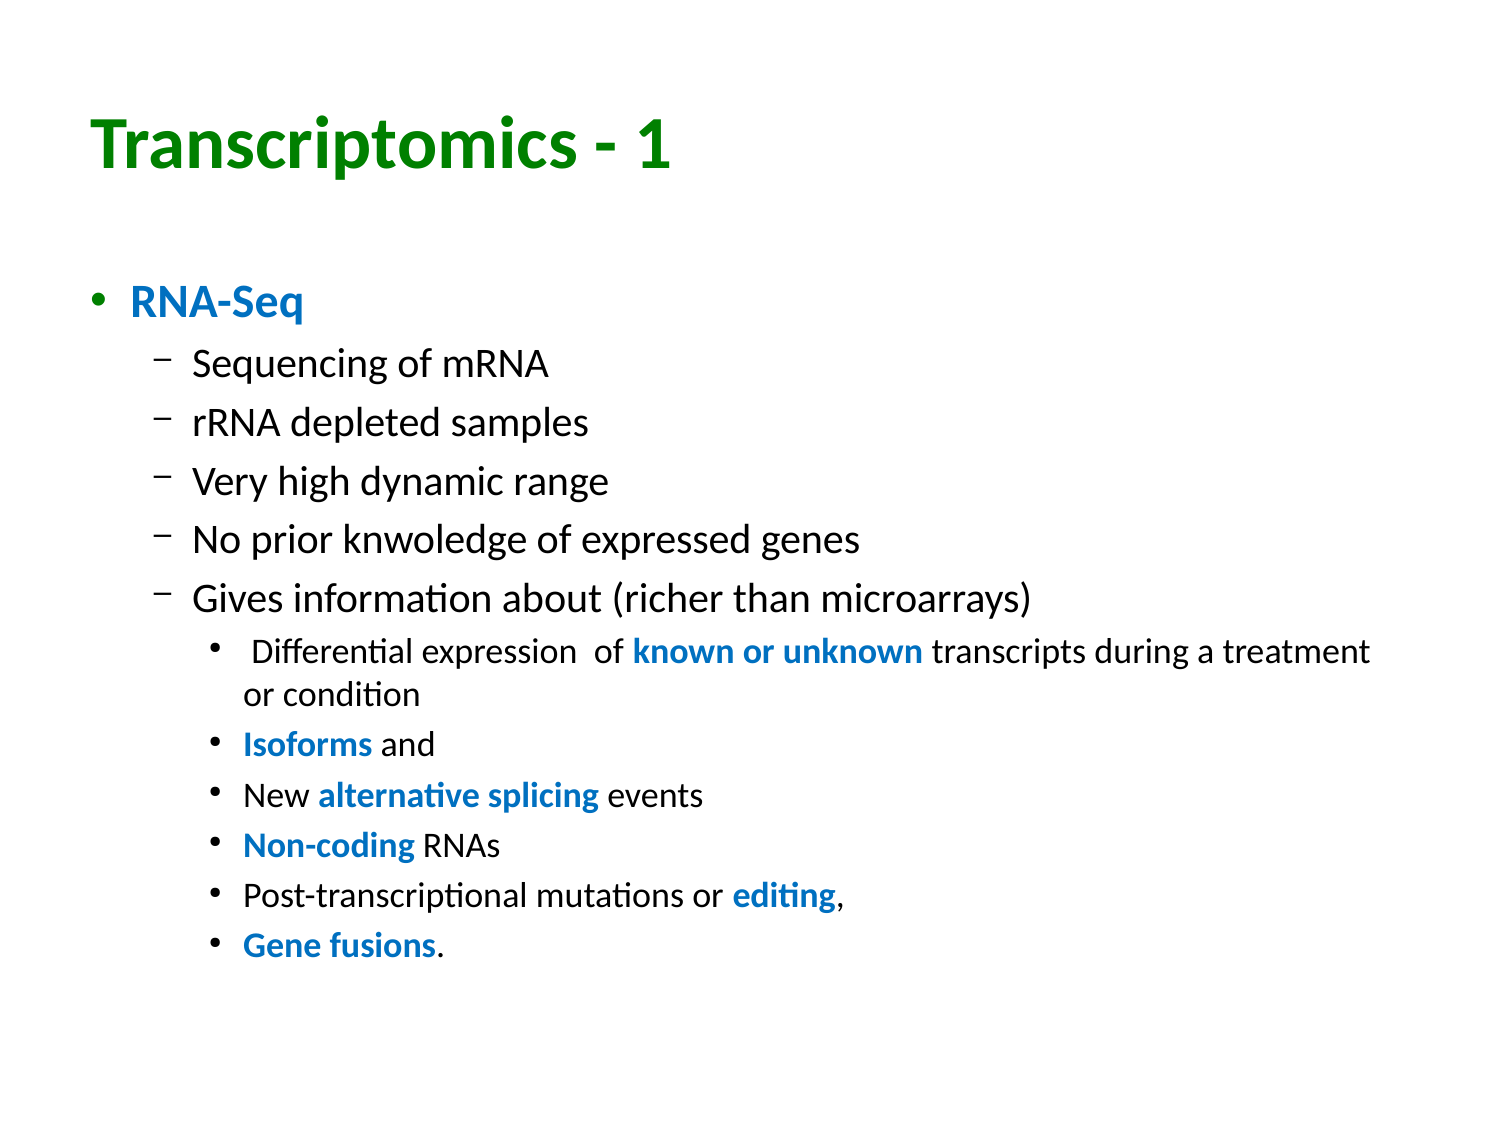

# Transcriptomics - 1
RNA-Seq
Sequencing of mRNA
rRNA depleted samples
Very high dynamic range
No prior knwoledge of expressed genes
Gives information about (richer than microarrays)
 Differential expression of known or unknown transcripts during a treatment or condition
Isoforms and
New alternative splicing events
Non-coding RNAs
Post-transcriptional mutations or editing,
Gene fusions.